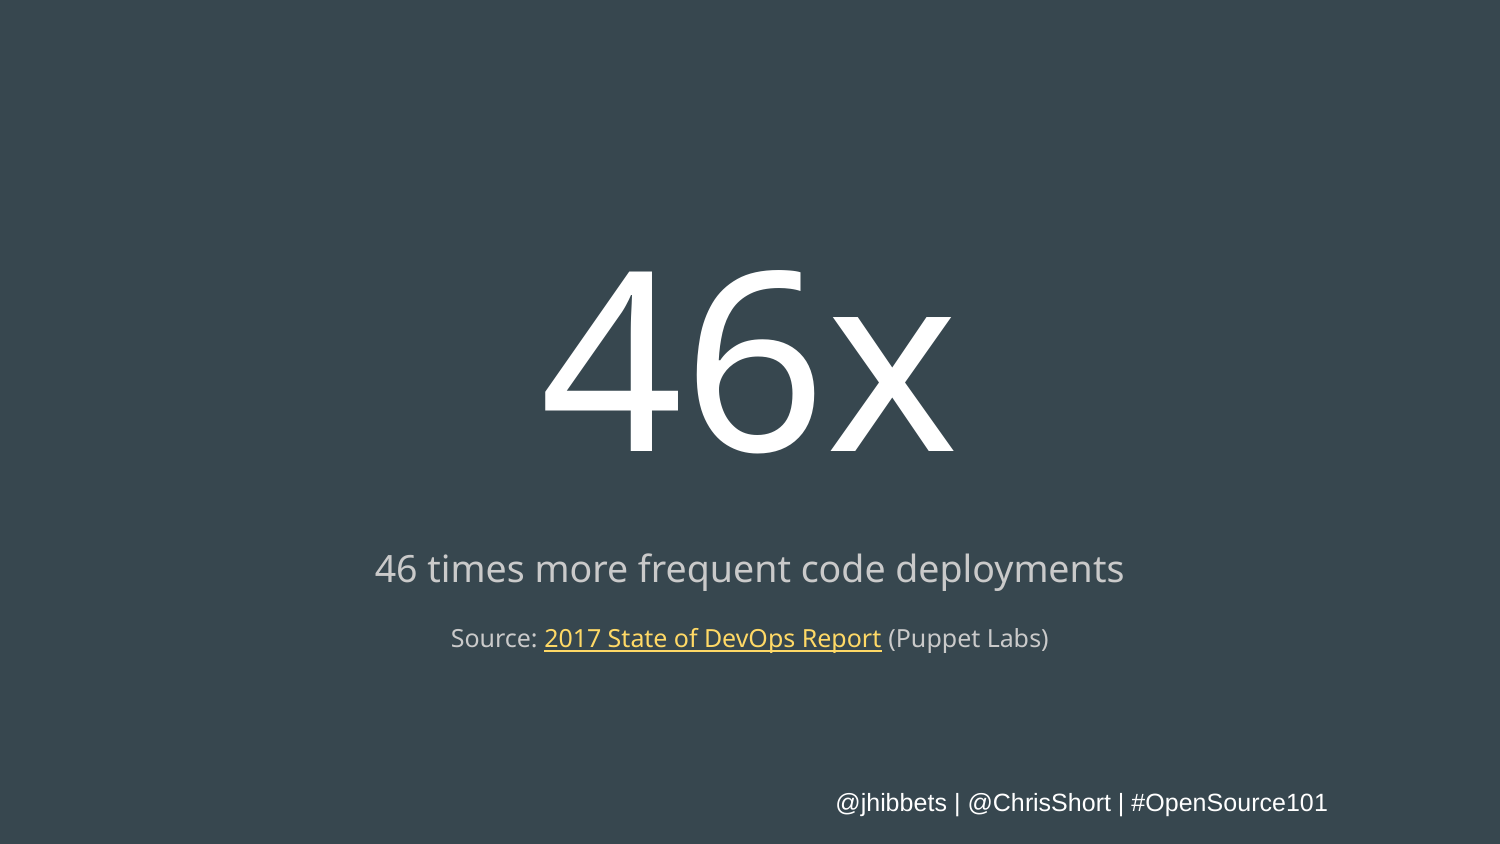

# 46x
46 times more frequent code deployments
Source: 2017 State of DevOps Report (Puppet Labs)